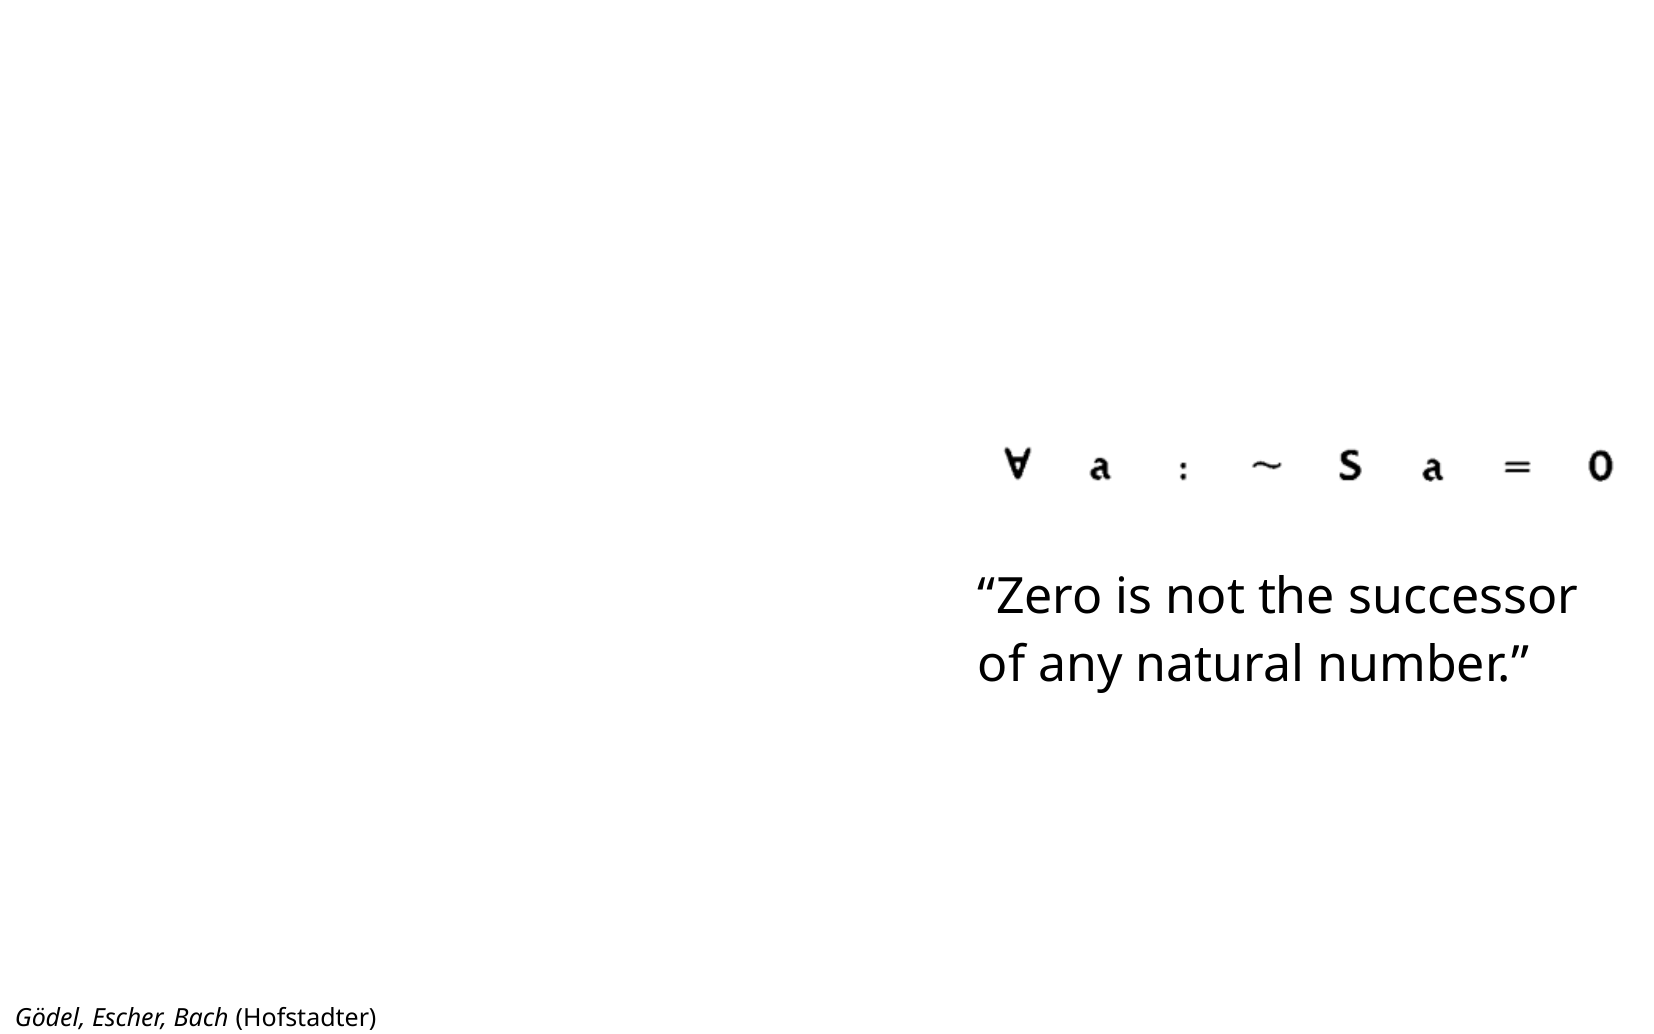

“Zero is not the successor of any natural number.”
Gödel, Escher, Bach (Hofstadter)